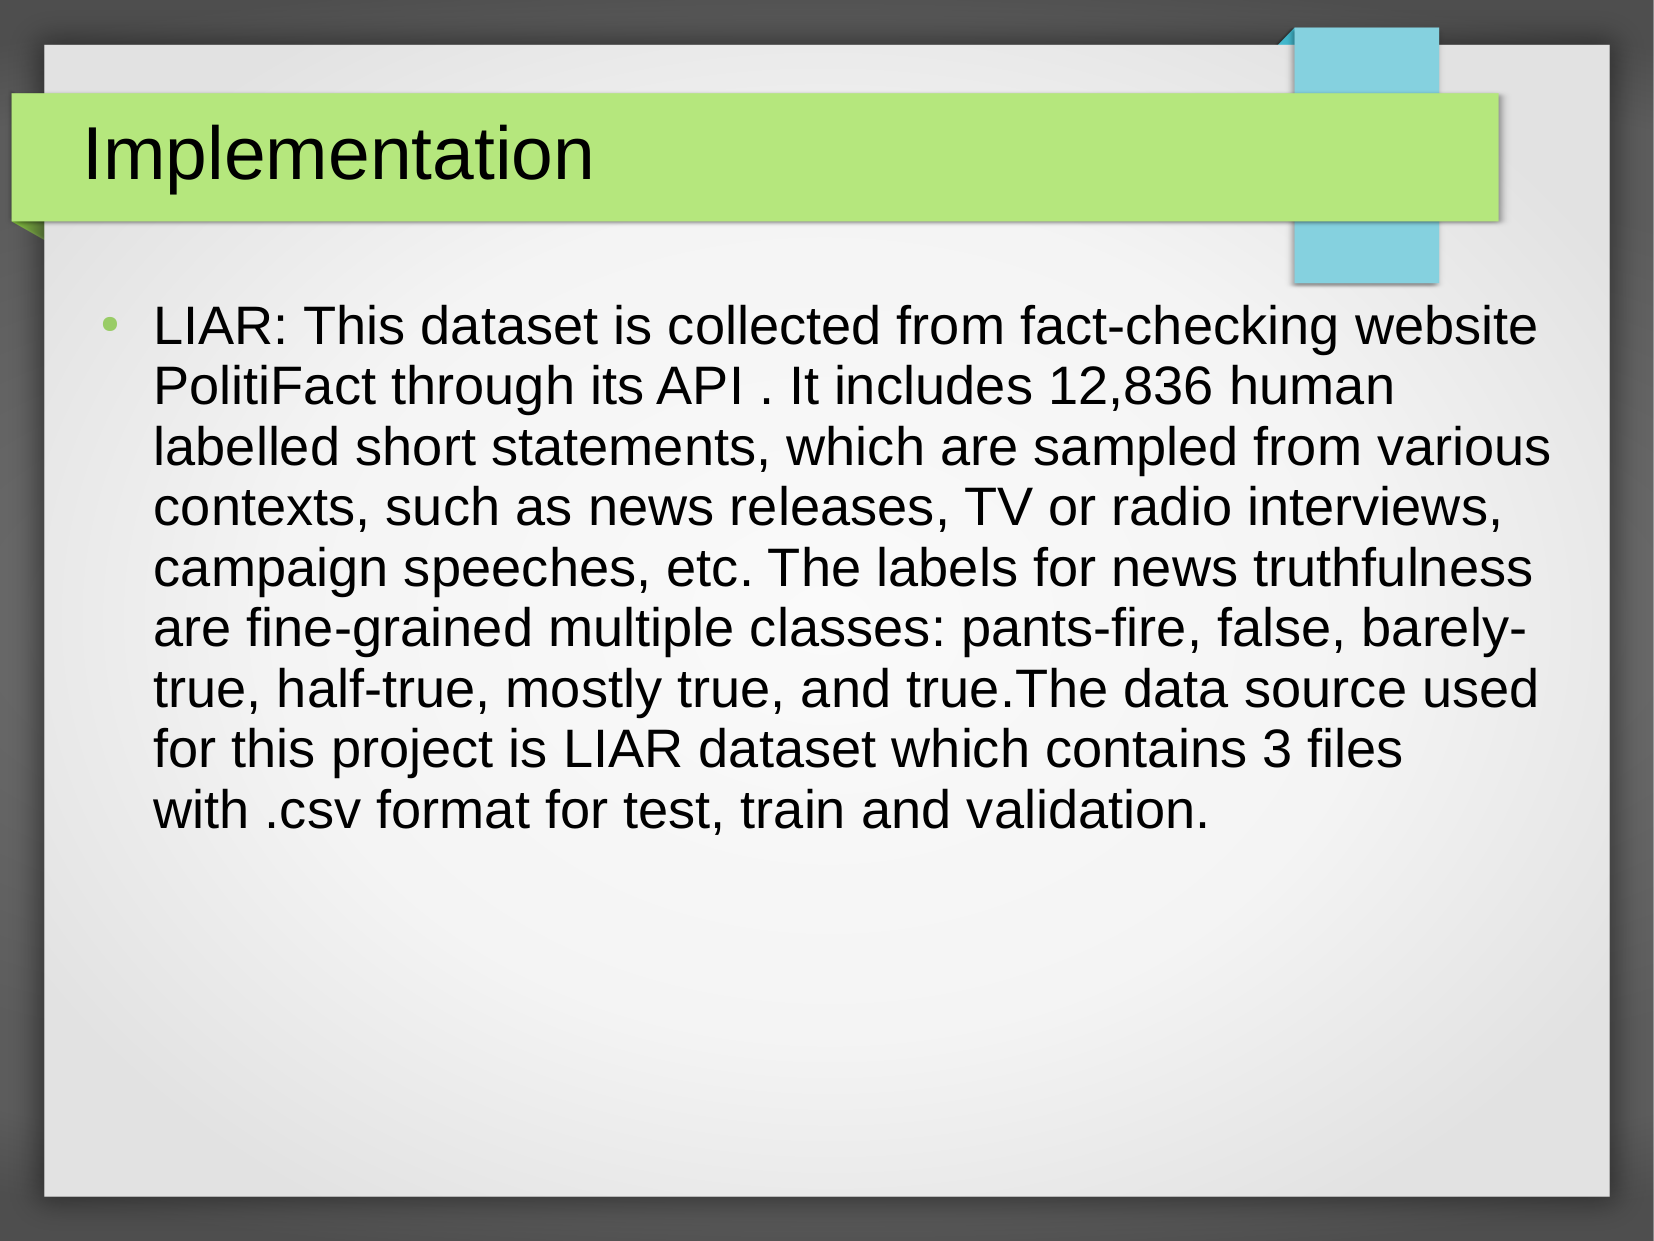

# Implementation
LIAR: This dataset is collected from fact-checking website PolitiFact through its API . It includes 12,836 human labelled short statements, which are sampled from various contexts, such as news releases, TV or radio interviews, campaign speeches, etc. The labels for news truthfulness are fine-grained multiple classes: pants-fire, false, barely-true, half-true, mostly true, and true.The data source used for this project is LIAR dataset which contains 3 files with .csv format for test, train and validation.